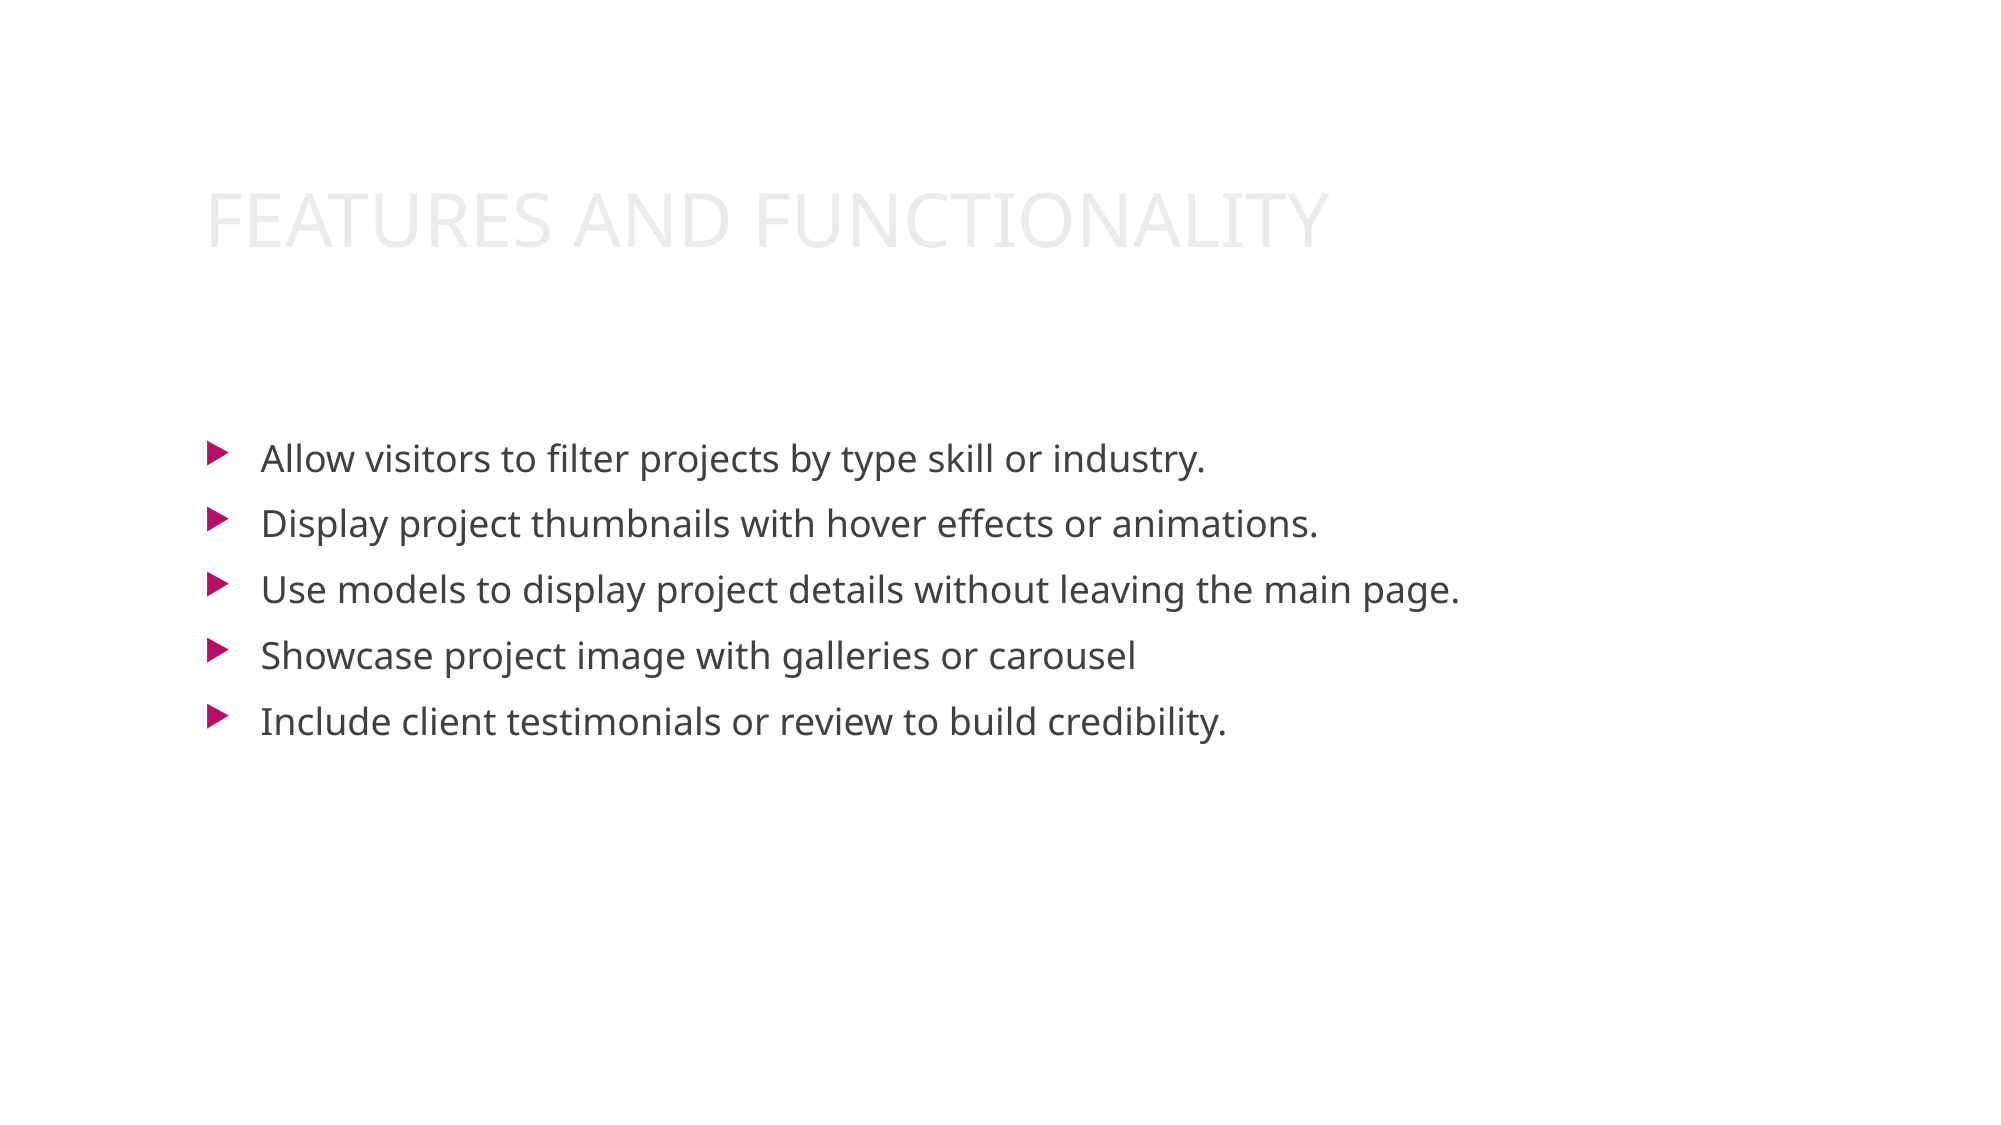

# FEATURES AND FUNCTIONALITY
Allow visitors to filter projects by type skill or industry.
Display project thumbnails with hover effects or animations.
Use models to display project details without leaving the main page.
Showcase project image with galleries or carousel
Include client testimonials or review to build credibility.